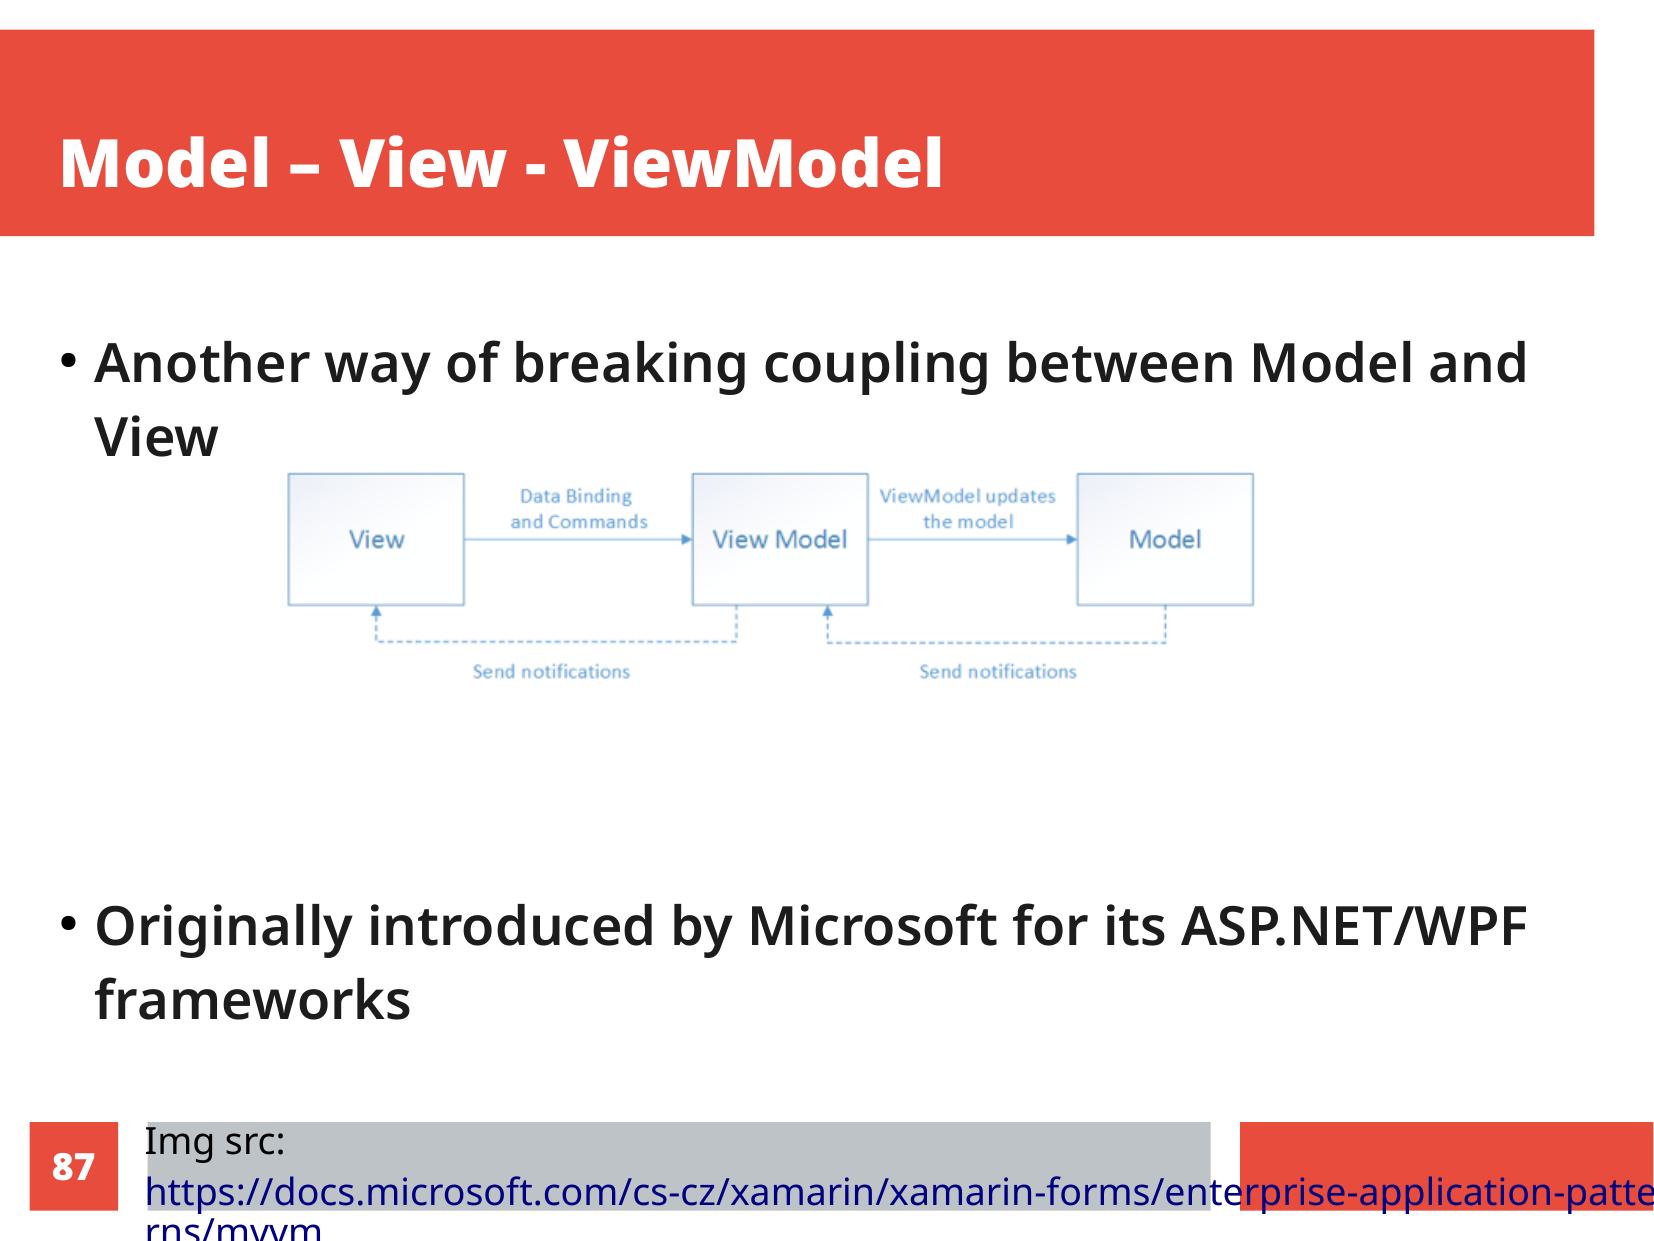

# Model – View - ViewModel
Another way of breaking coupling between Model and View
Originally introduced by Microsoft for its ASP.NET/WPF frameworks
Img src: https://docs.microsoft.com/cs-cz/xamarin/xamarin-forms/enterprise-application-patterns/mvvm
87